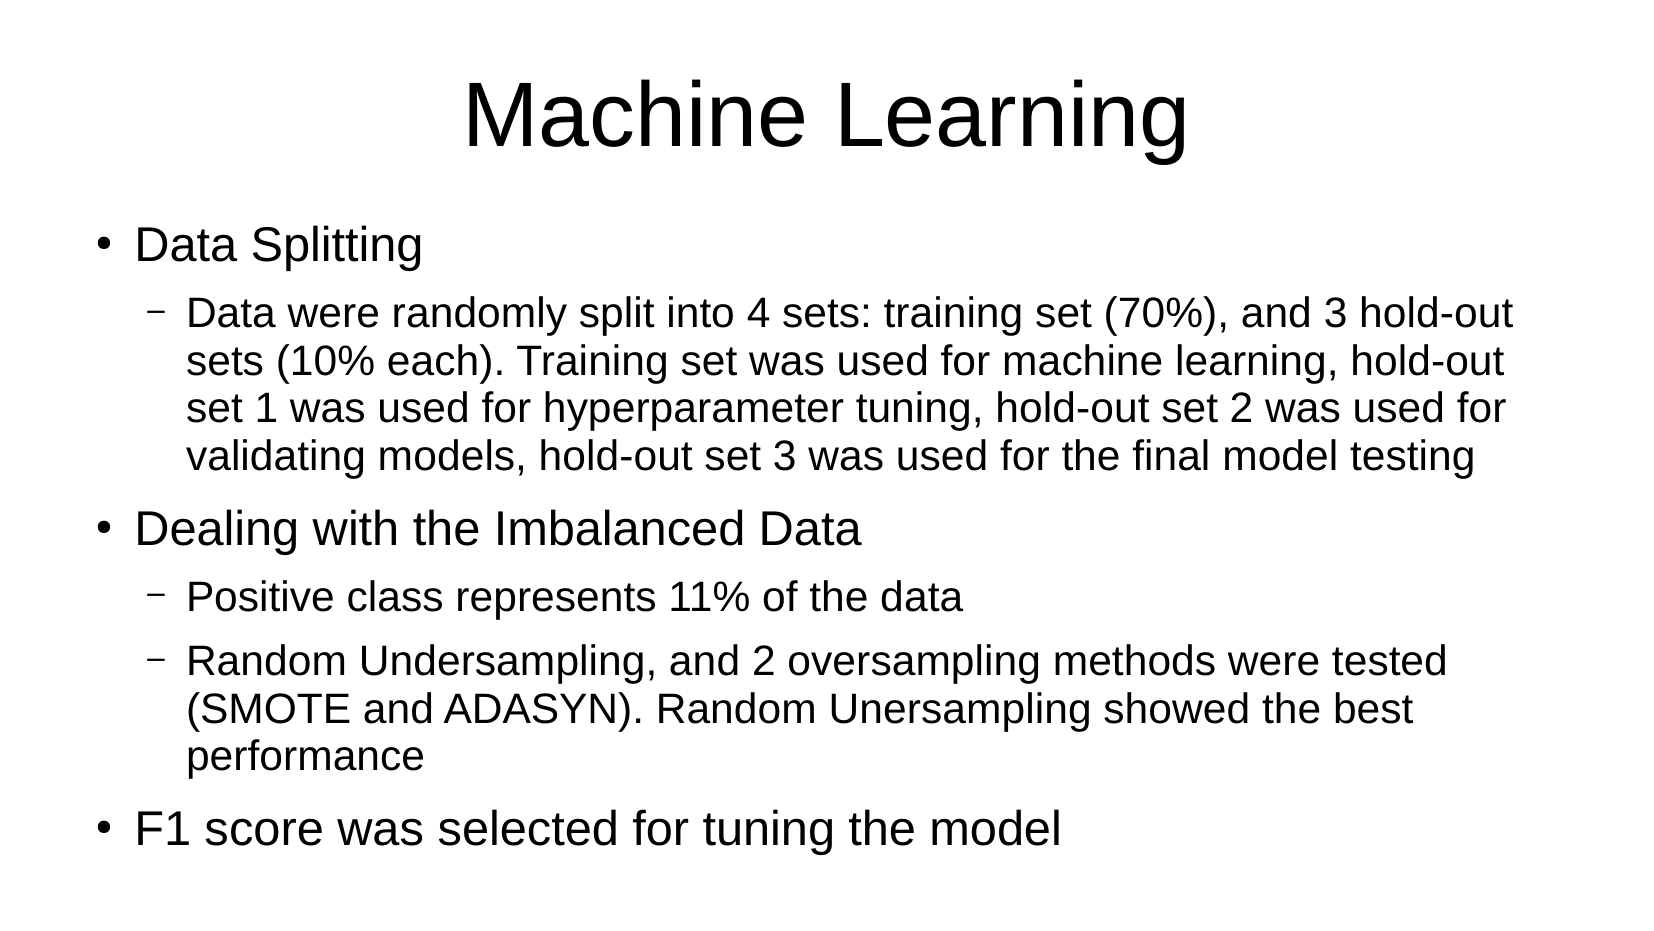

# Machine Learning
Data Splitting
Data were randomly split into 4 sets: training set (70%), and 3 hold-out sets (10% each). Training set was used for machine learning, hold-out set 1 was used for hyperparameter tuning, hold-out set 2 was used for validating models, hold-out set 3 was used for the final model testing
Dealing with the Imbalanced Data
Positive class represents 11% of the data
Random Undersampling, and 2 oversampling methods were tested (SMOTE and ADASYN). Random Unersampling showed the best performance
F1 score was selected for tuning the model